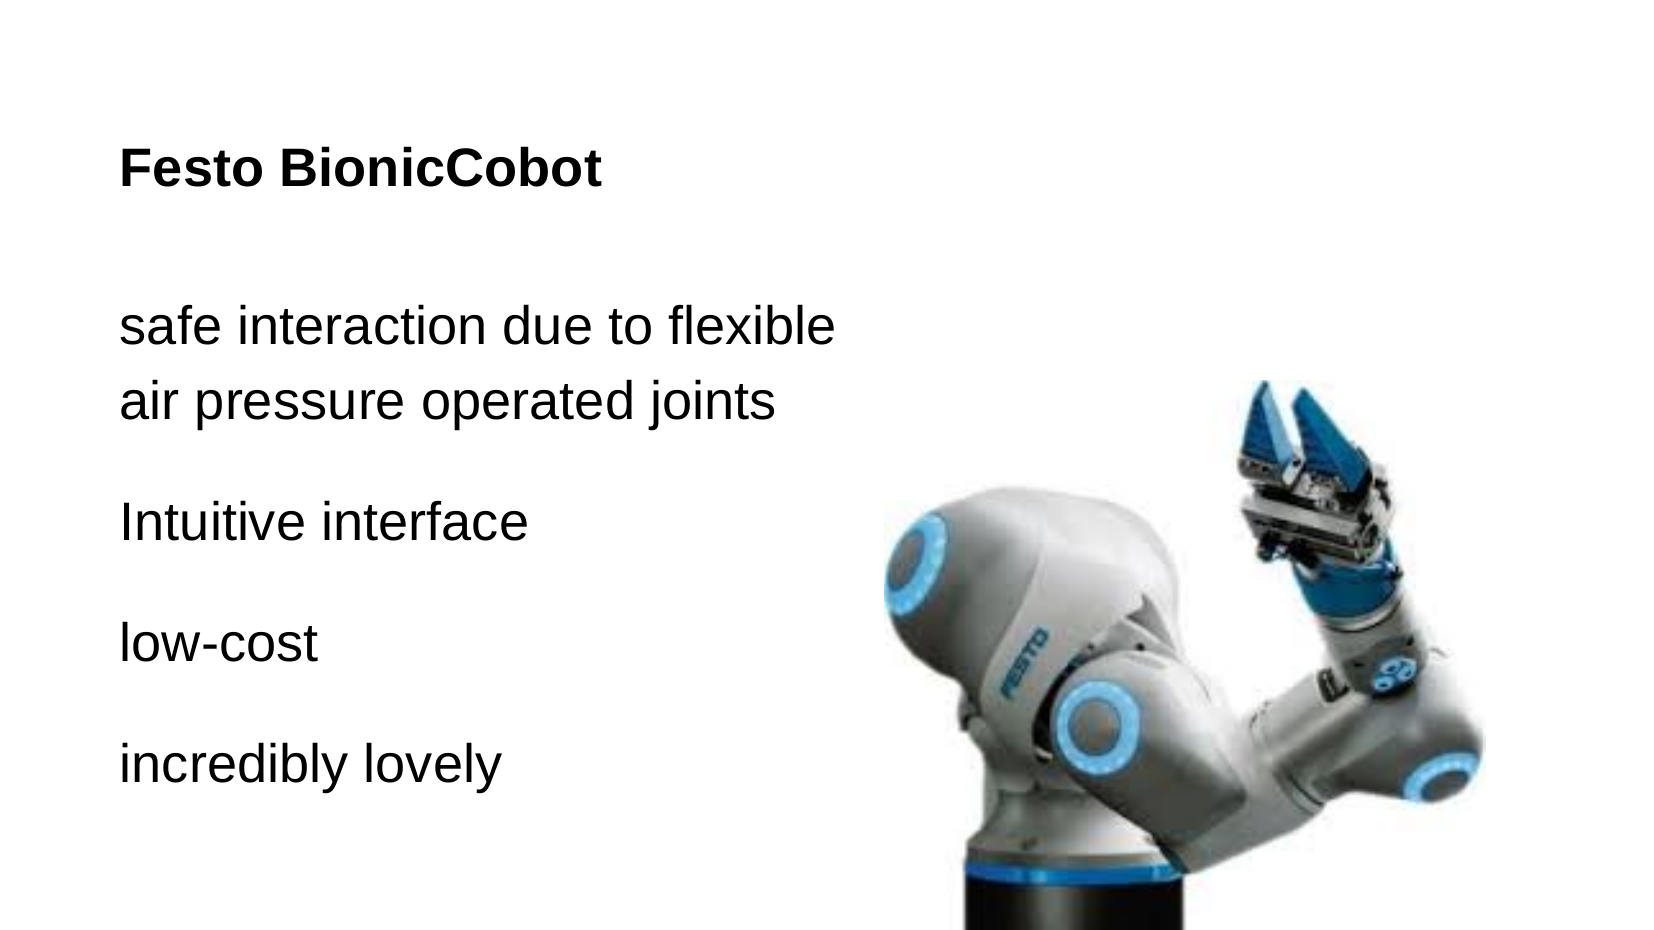

Festo BionicCobot
safe interaction due to flexible
air pressure operated joints
Intuitive interface
low-cost
incredibly lovely